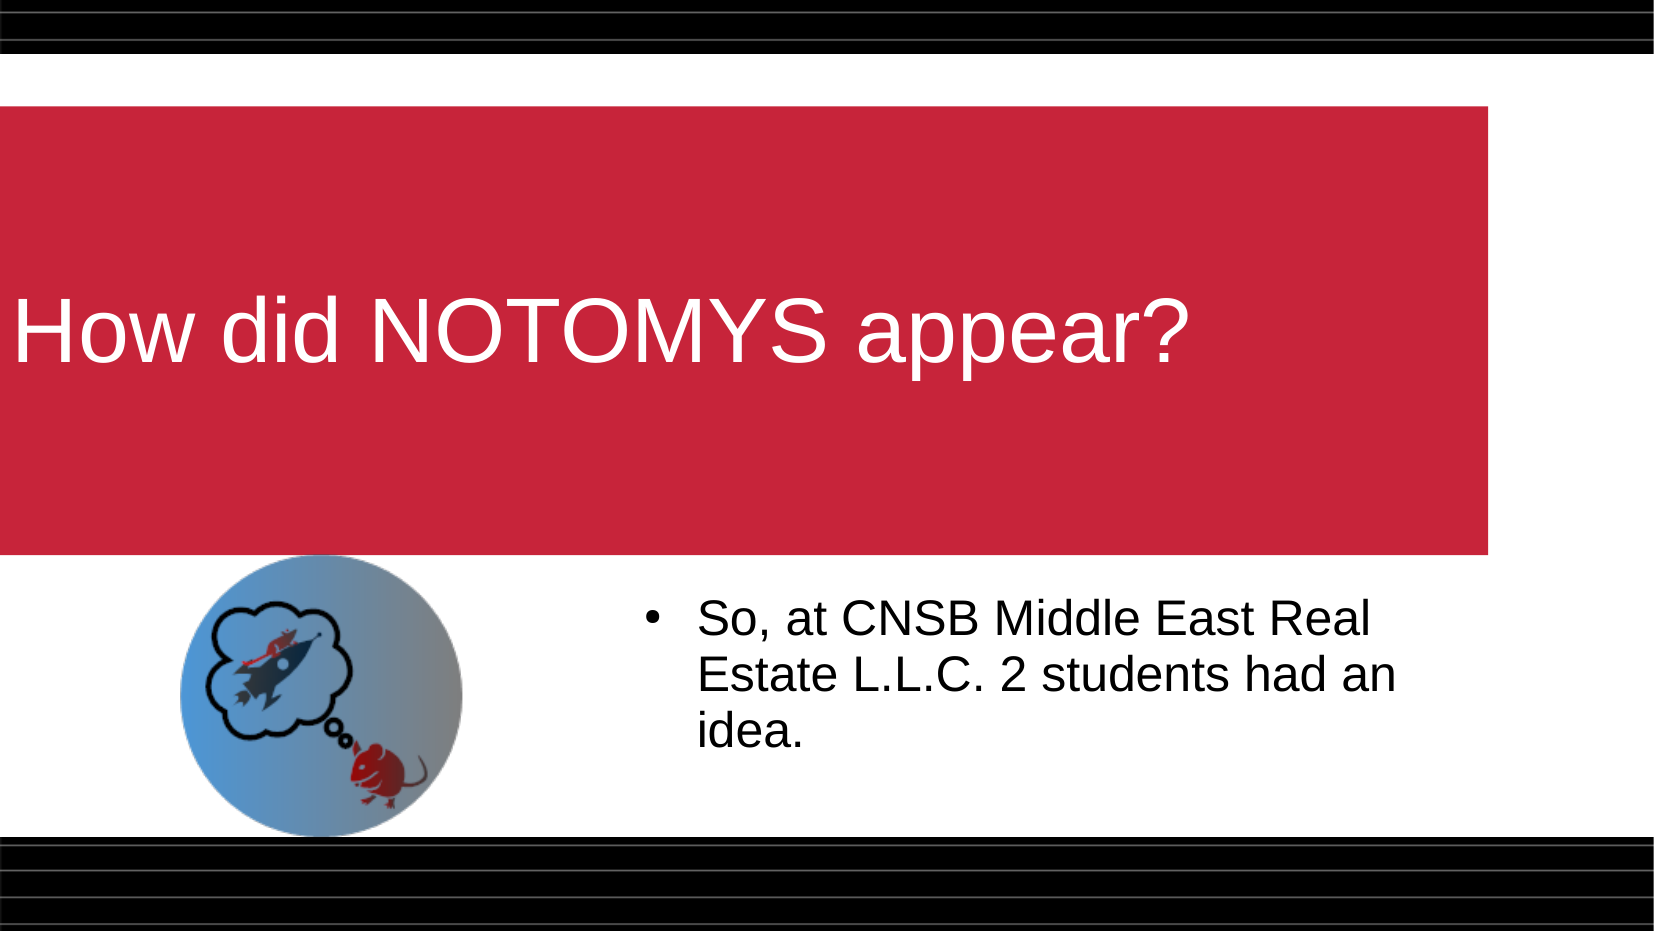

# How did NOTOMYS appear?
So, at CNSB Middle East Real Estate L.L.C. 2 students had an idea.